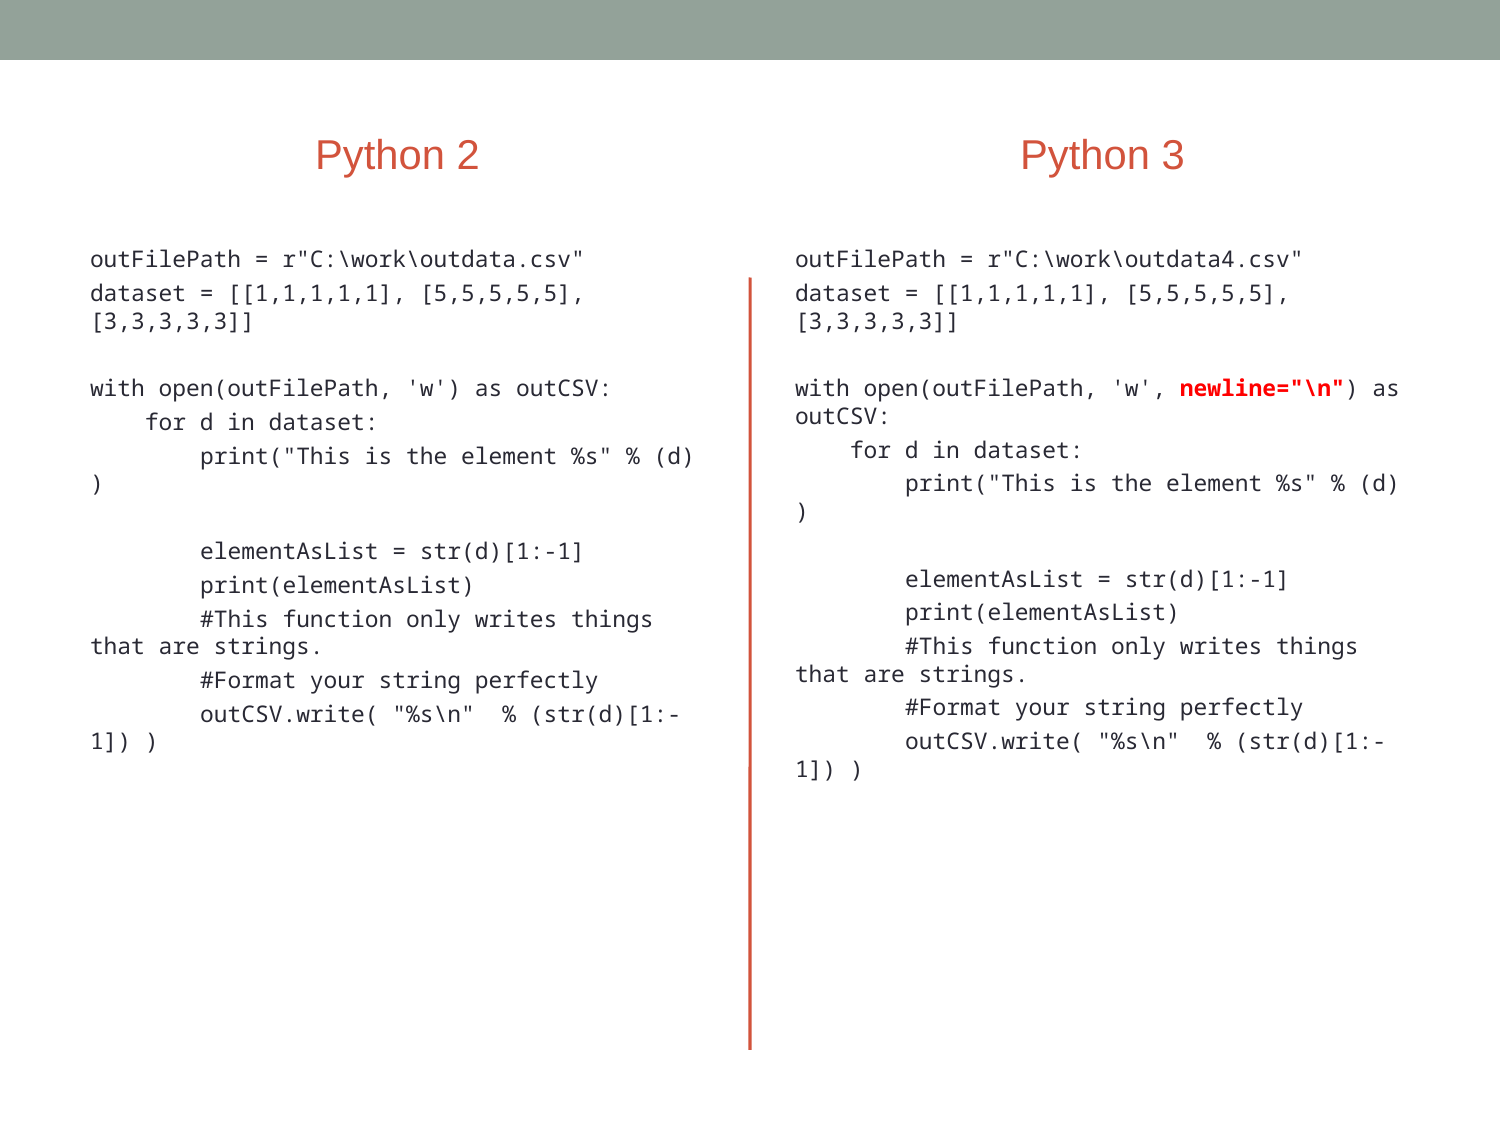

# Python 2
Python 3
outFilePath = r"C:\work\outdata.csv"
dataset = [[1,1,1,1,1], [5,5,5,5,5], [3,3,3,3,3]]
with open(outFilePath, 'w') as outCSV:
 for d in dataset:
 print("This is the element %s" % (d) )
 elementAsList = str(d)[1:-1]
 print(elementAsList)
 #This function only writes things that are strings.
 #Format your string perfectly
 outCSV.write( "%s\n" % (str(d)[1:-1]) )
outFilePath = r"C:\work\outdata4.csv"
dataset = [[1,1,1,1,1], [5,5,5,5,5], [3,3,3,3,3]]
with open(outFilePath, 'w', newline="\n") as outCSV:
 for d in dataset:
 print("This is the element %s" % (d) )
 elementAsList = str(d)[1:-1]
 print(elementAsList)
 #This function only writes things that are strings.
 #Format your string perfectly
 outCSV.write( "%s\n" % (str(d)[1:-1]) )